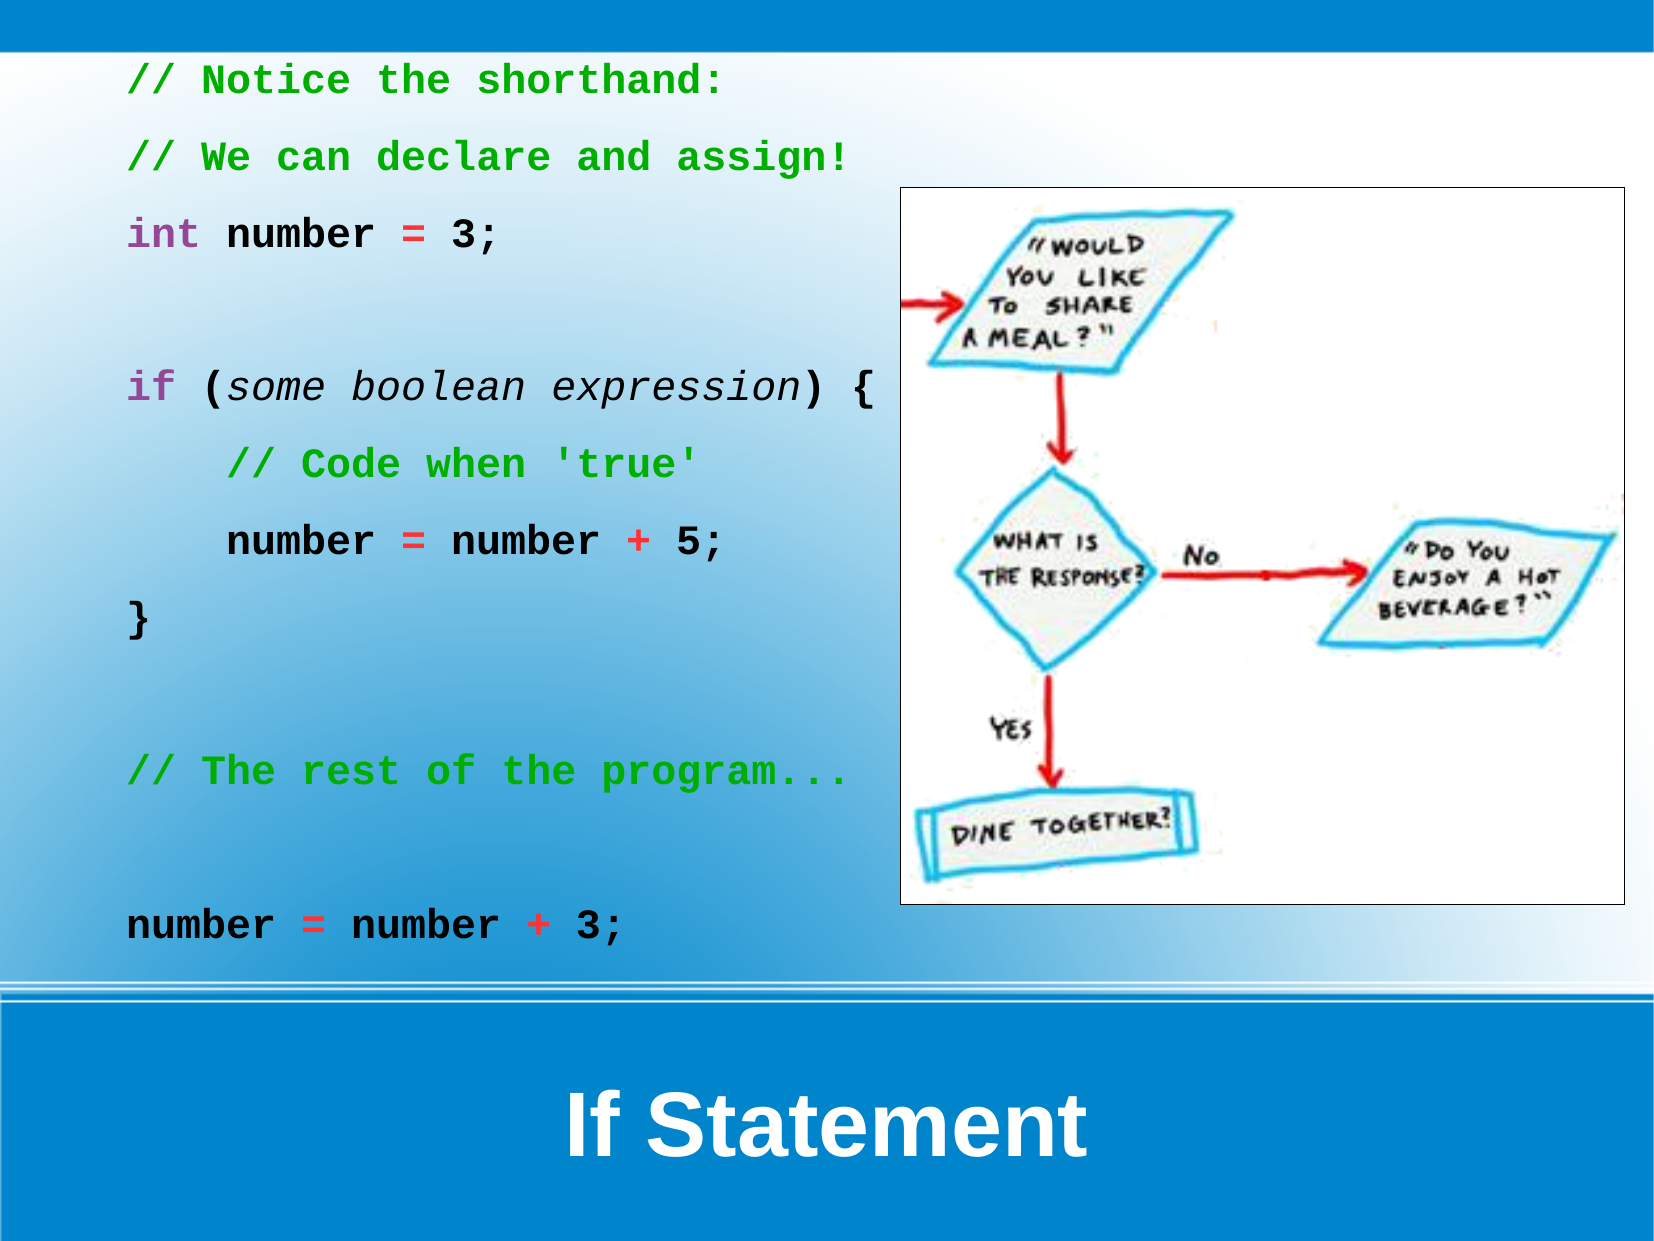

// Notice the shorthand:
// We can declare and assign!
int number = 3;
if (some boolean expression) {
 // Code when 'true'
 number = number + 5;
}
// The rest of the program...
number = number + 3;
# If Statement